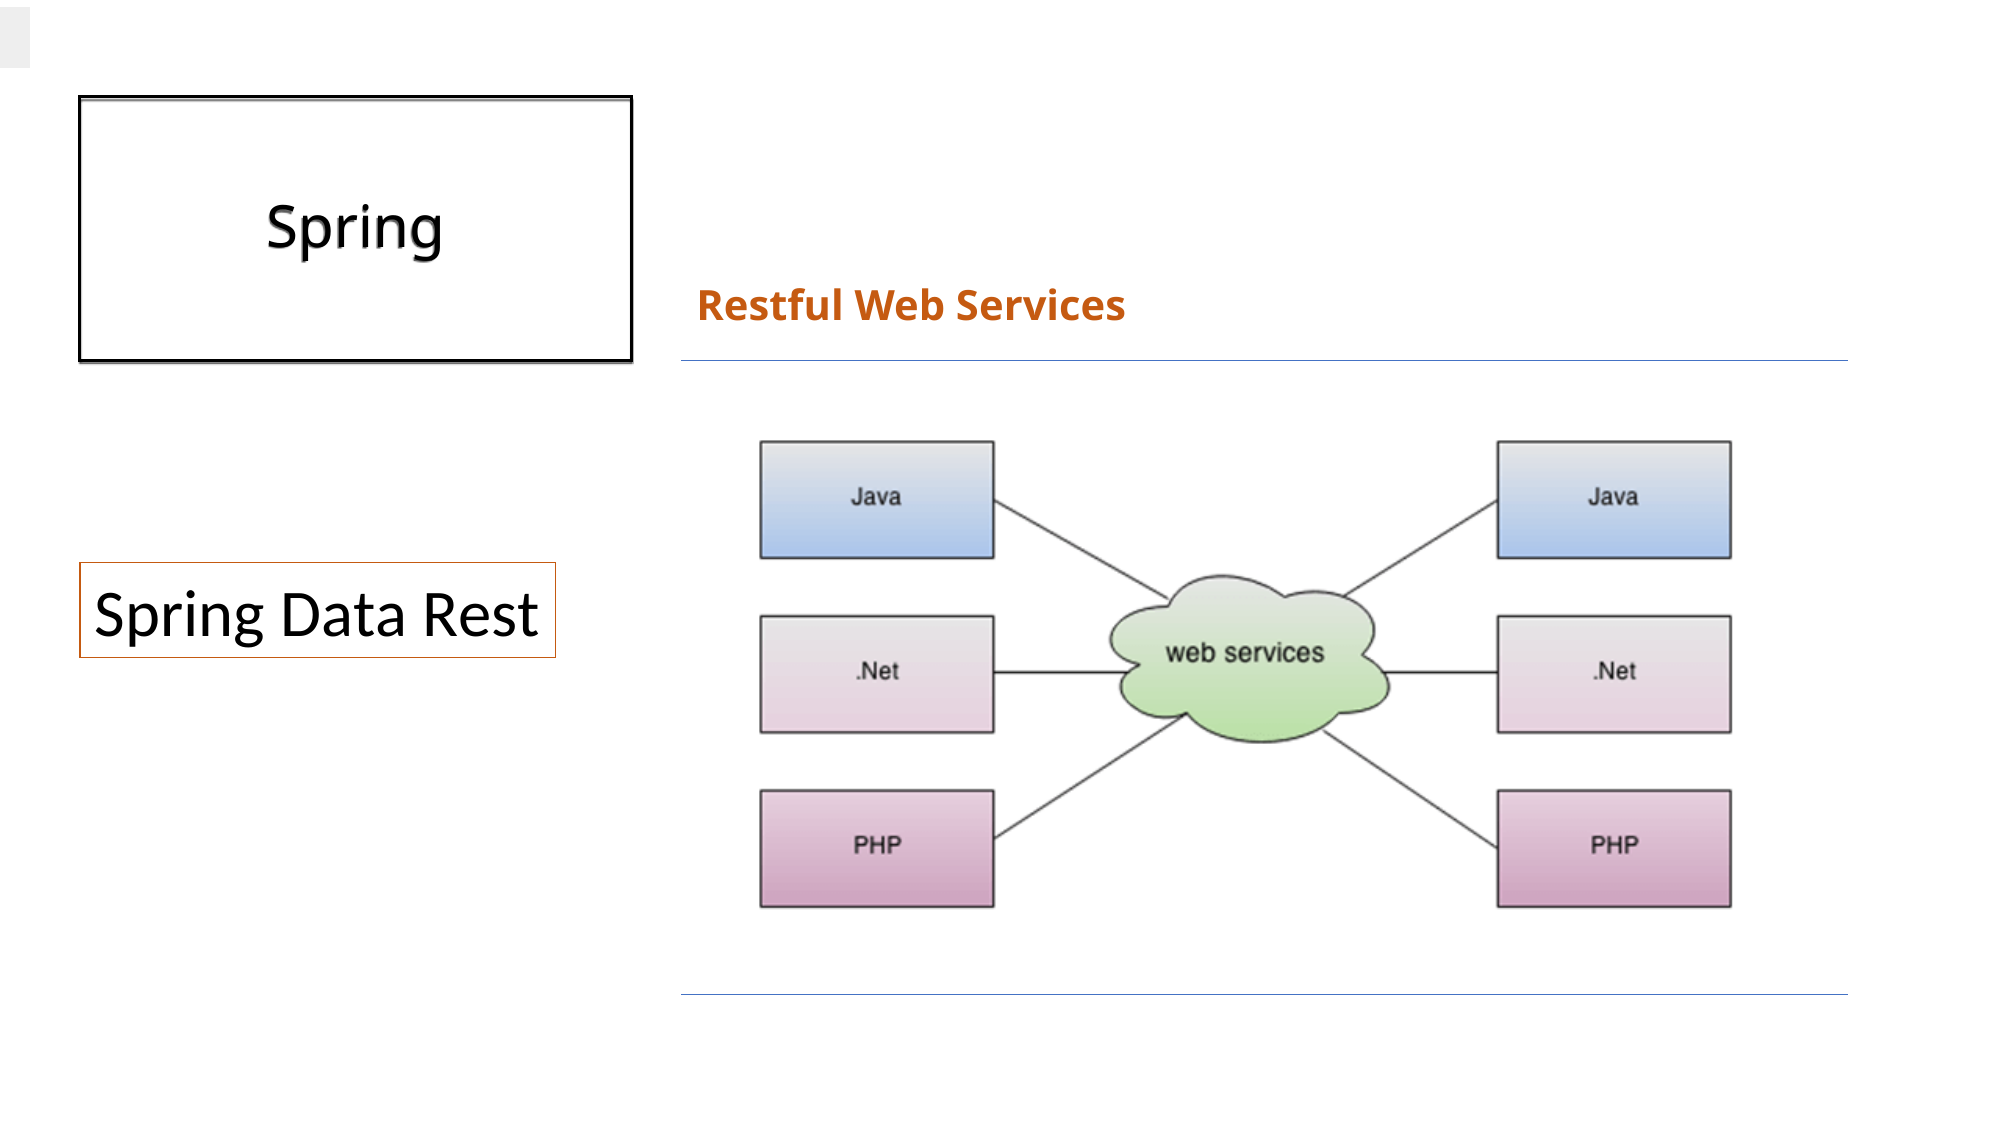

# Spring
Restful Web Services
Spring Data Rest